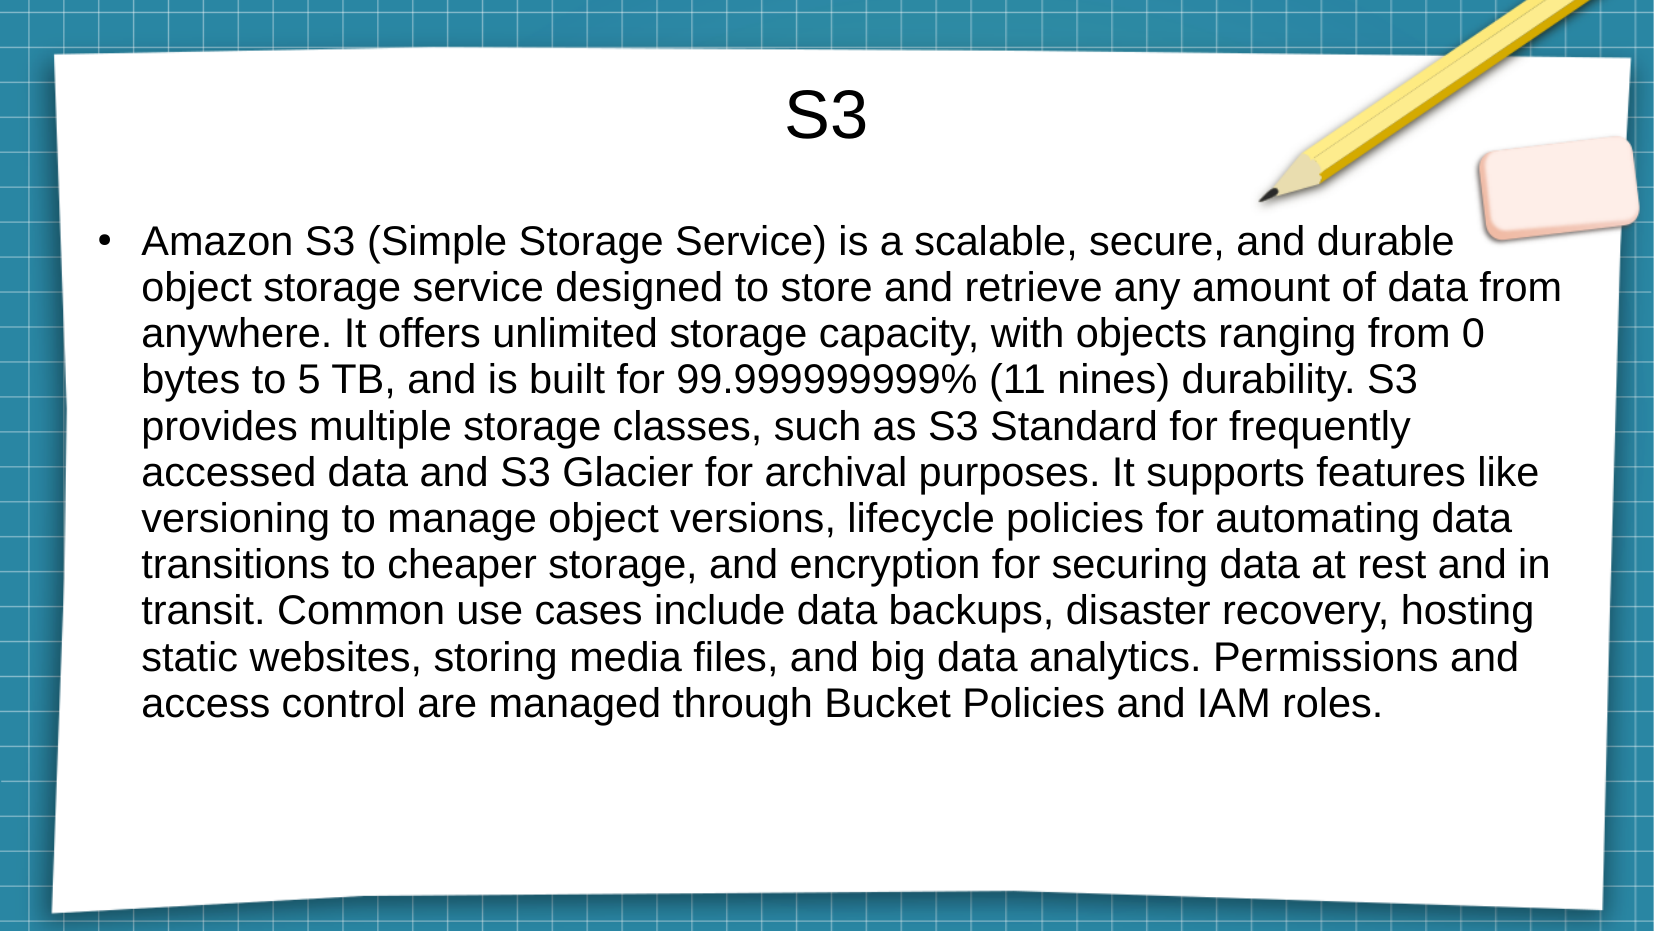

# S3
Amazon S3 (Simple Storage Service) is a scalable, secure, and durable object storage service designed to store and retrieve any amount of data from anywhere. It offers unlimited storage capacity, with objects ranging from 0 bytes to 5 TB, and is built for 99.999999999% (11 nines) durability. S3 provides multiple storage classes, such as S3 Standard for frequently accessed data and S3 Glacier for archival purposes. It supports features like versioning to manage object versions, lifecycle policies for automating data transitions to cheaper storage, and encryption for securing data at rest and in transit. Common use cases include data backups, disaster recovery, hosting static websites, storing media files, and big data analytics. Permissions and access control are managed through Bucket Policies and IAM roles.